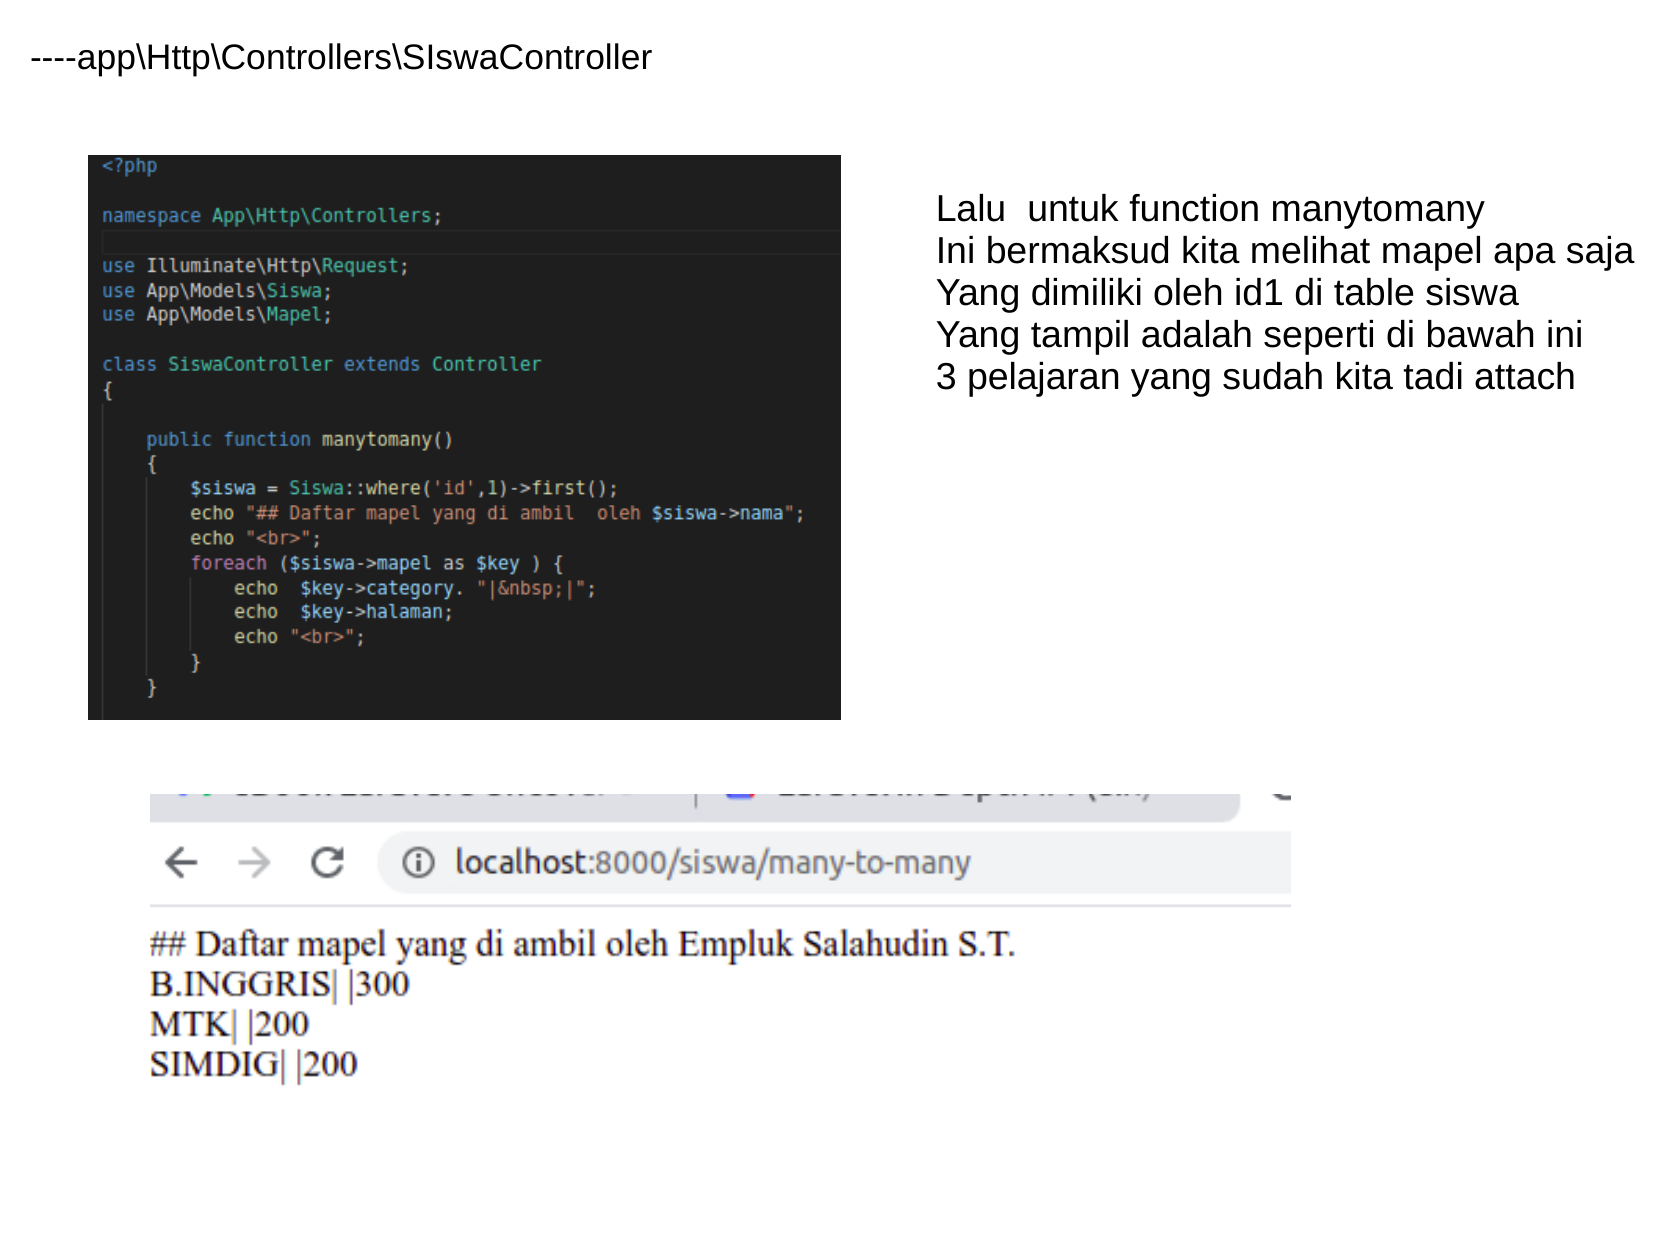

----app\Http\Controllers\SIswaController
Lalu untuk function manytomany
Ini bermaksud kita melihat mapel apa saja
Yang dimiliki oleh id1 di table siswa
Yang tampil adalah seperti di bawah ini
3 pelajaran yang sudah kita tadi attach